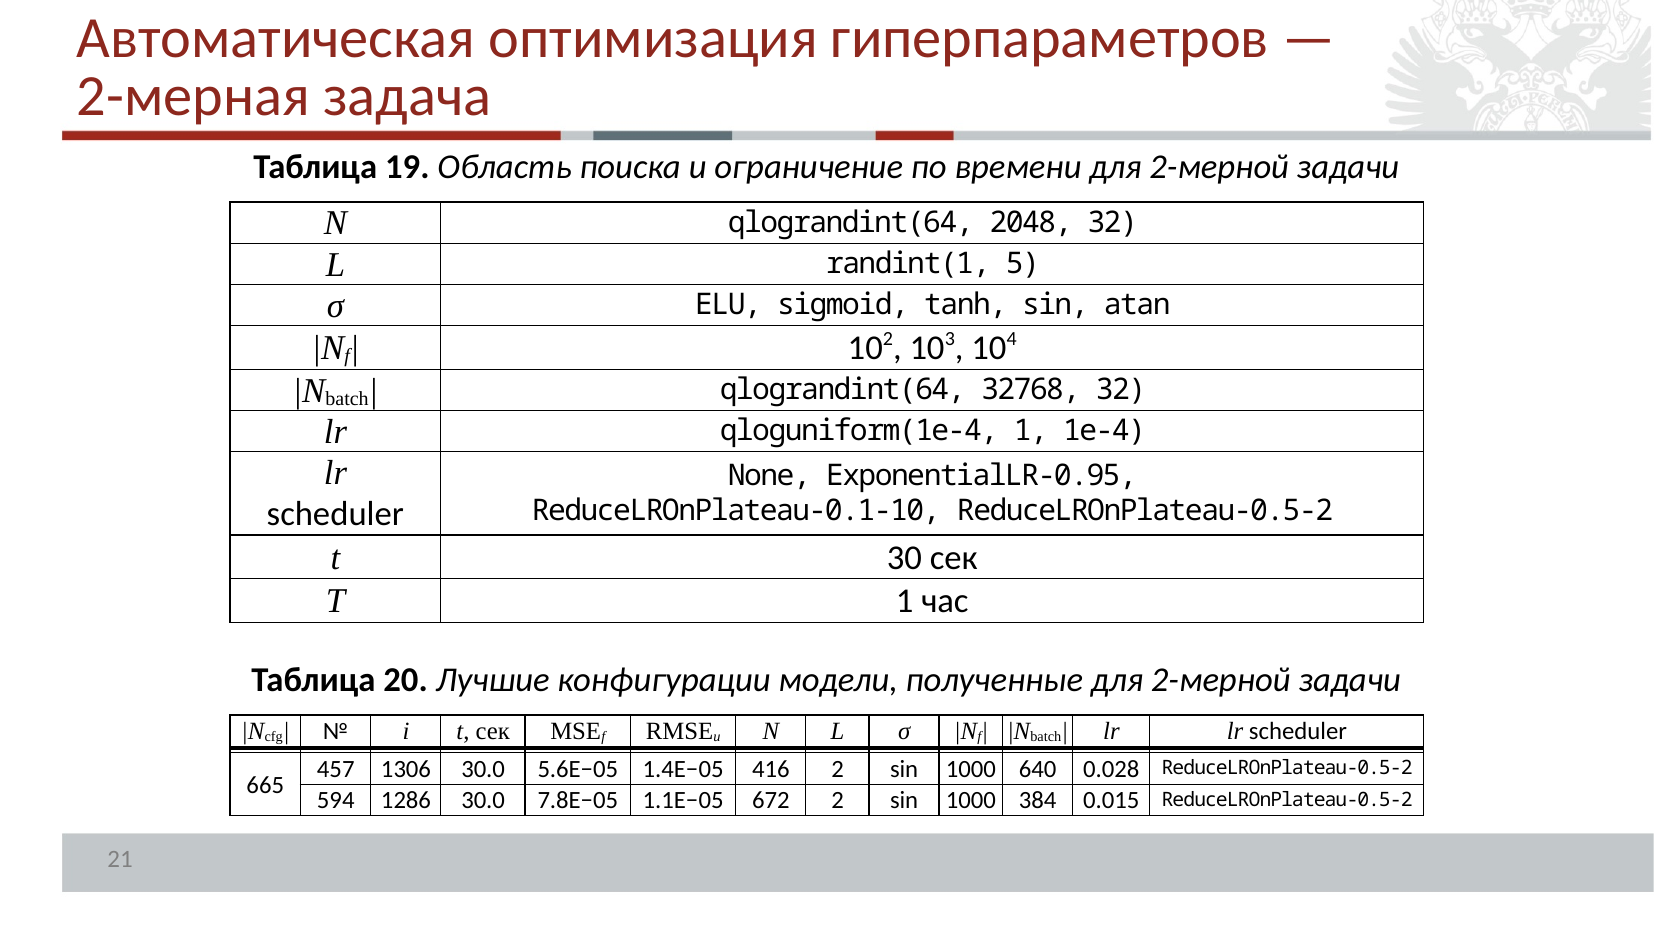

# Автоматическая оптимизация гиперпараметров —
2-мерная задача
21